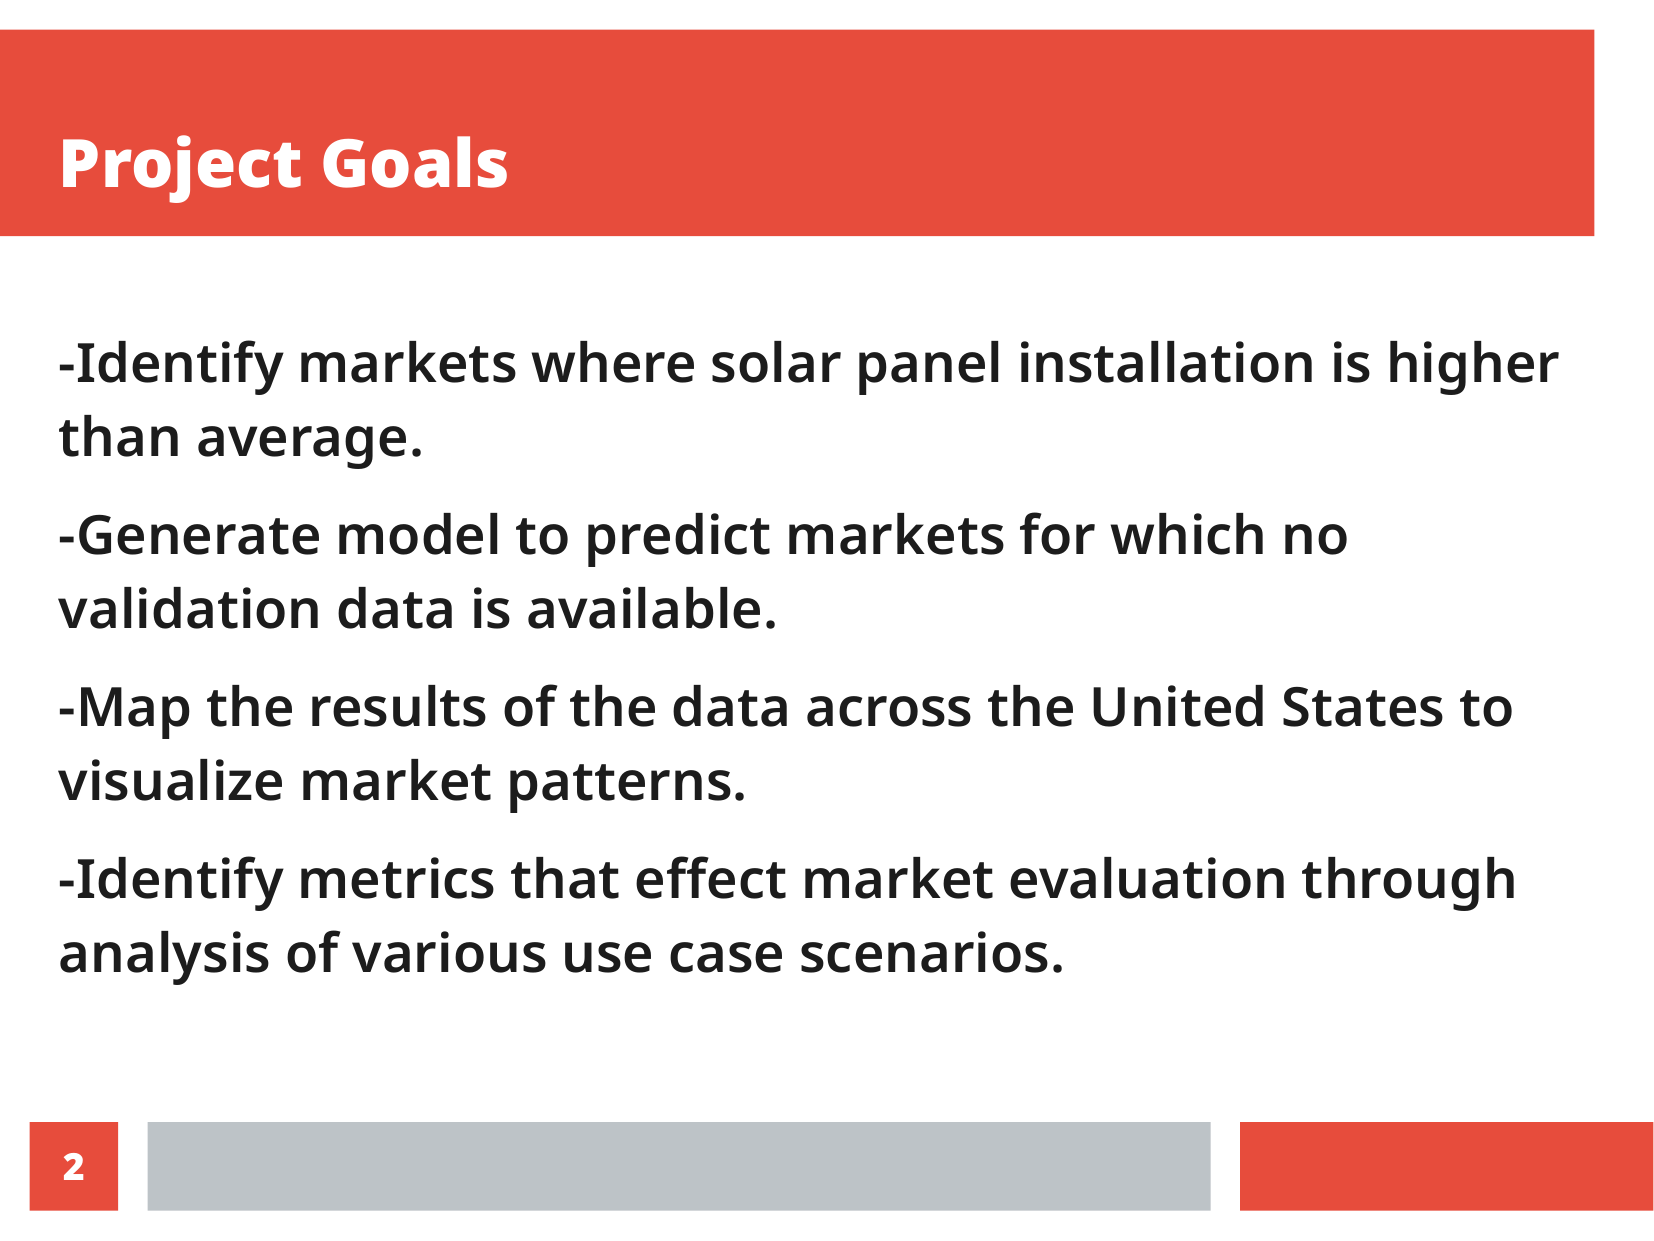

# Project Goals
-Identify markets where solar panel installation is higher than average.
-Generate model to predict markets for which no validation data is available.
-Map the results of the data across the United States to visualize market patterns.
-Identify metrics that effect market evaluation through analysis of various use case scenarios.
2